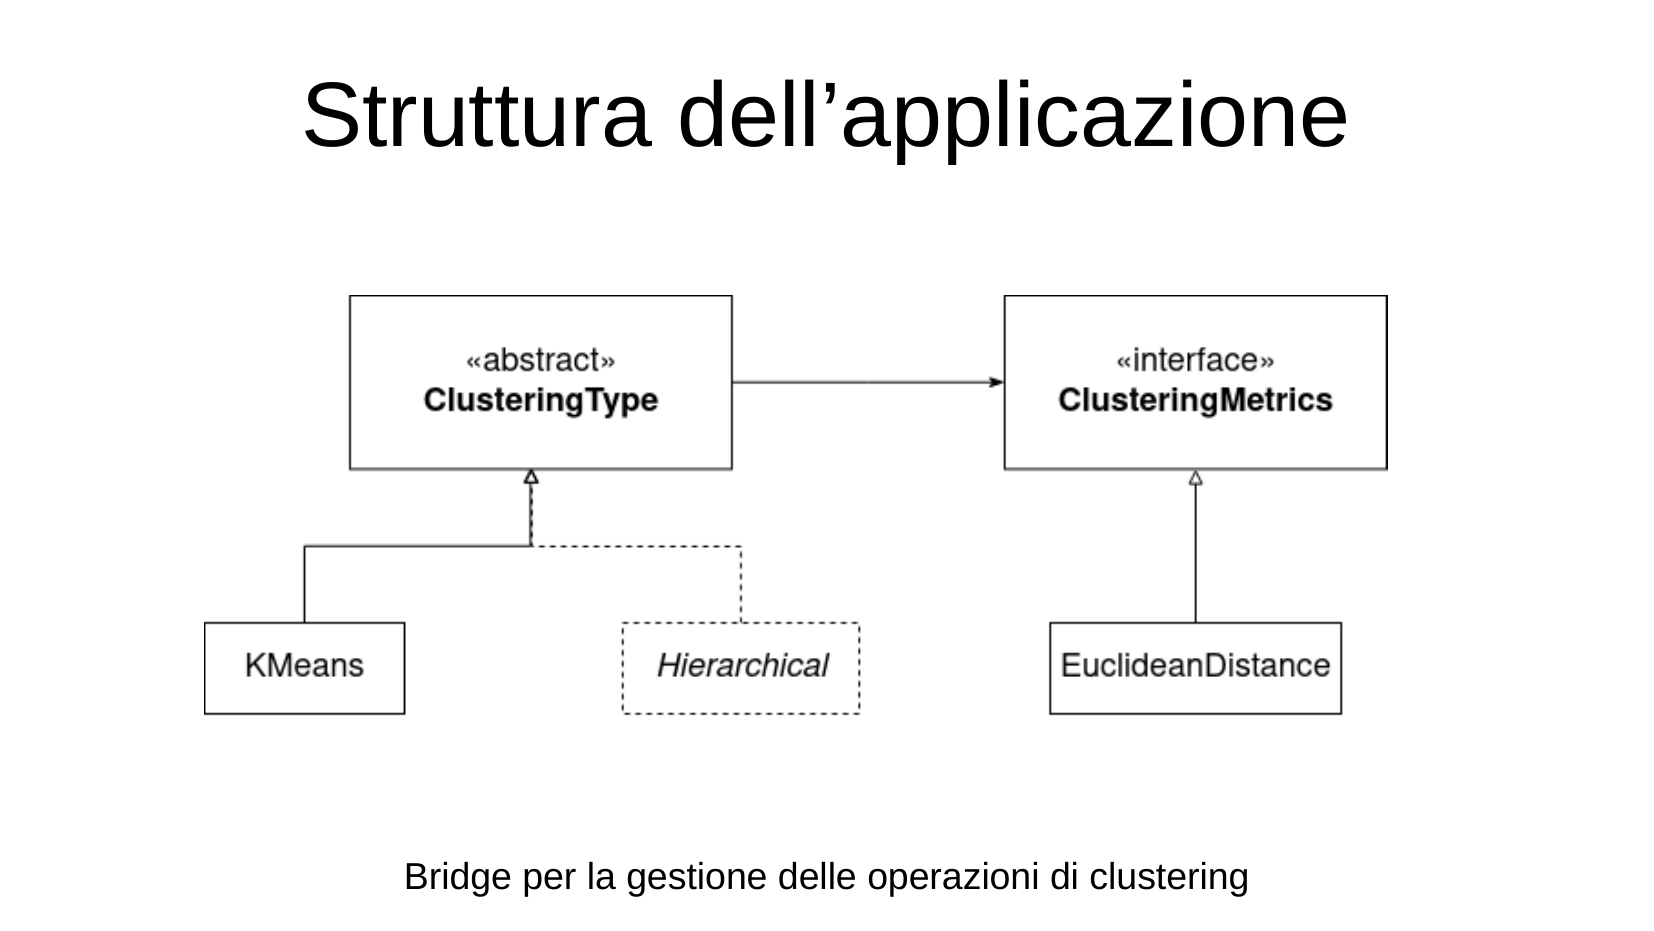

# Struttura dell’applicazione
Bridge per la gestione delle operazioni di clustering